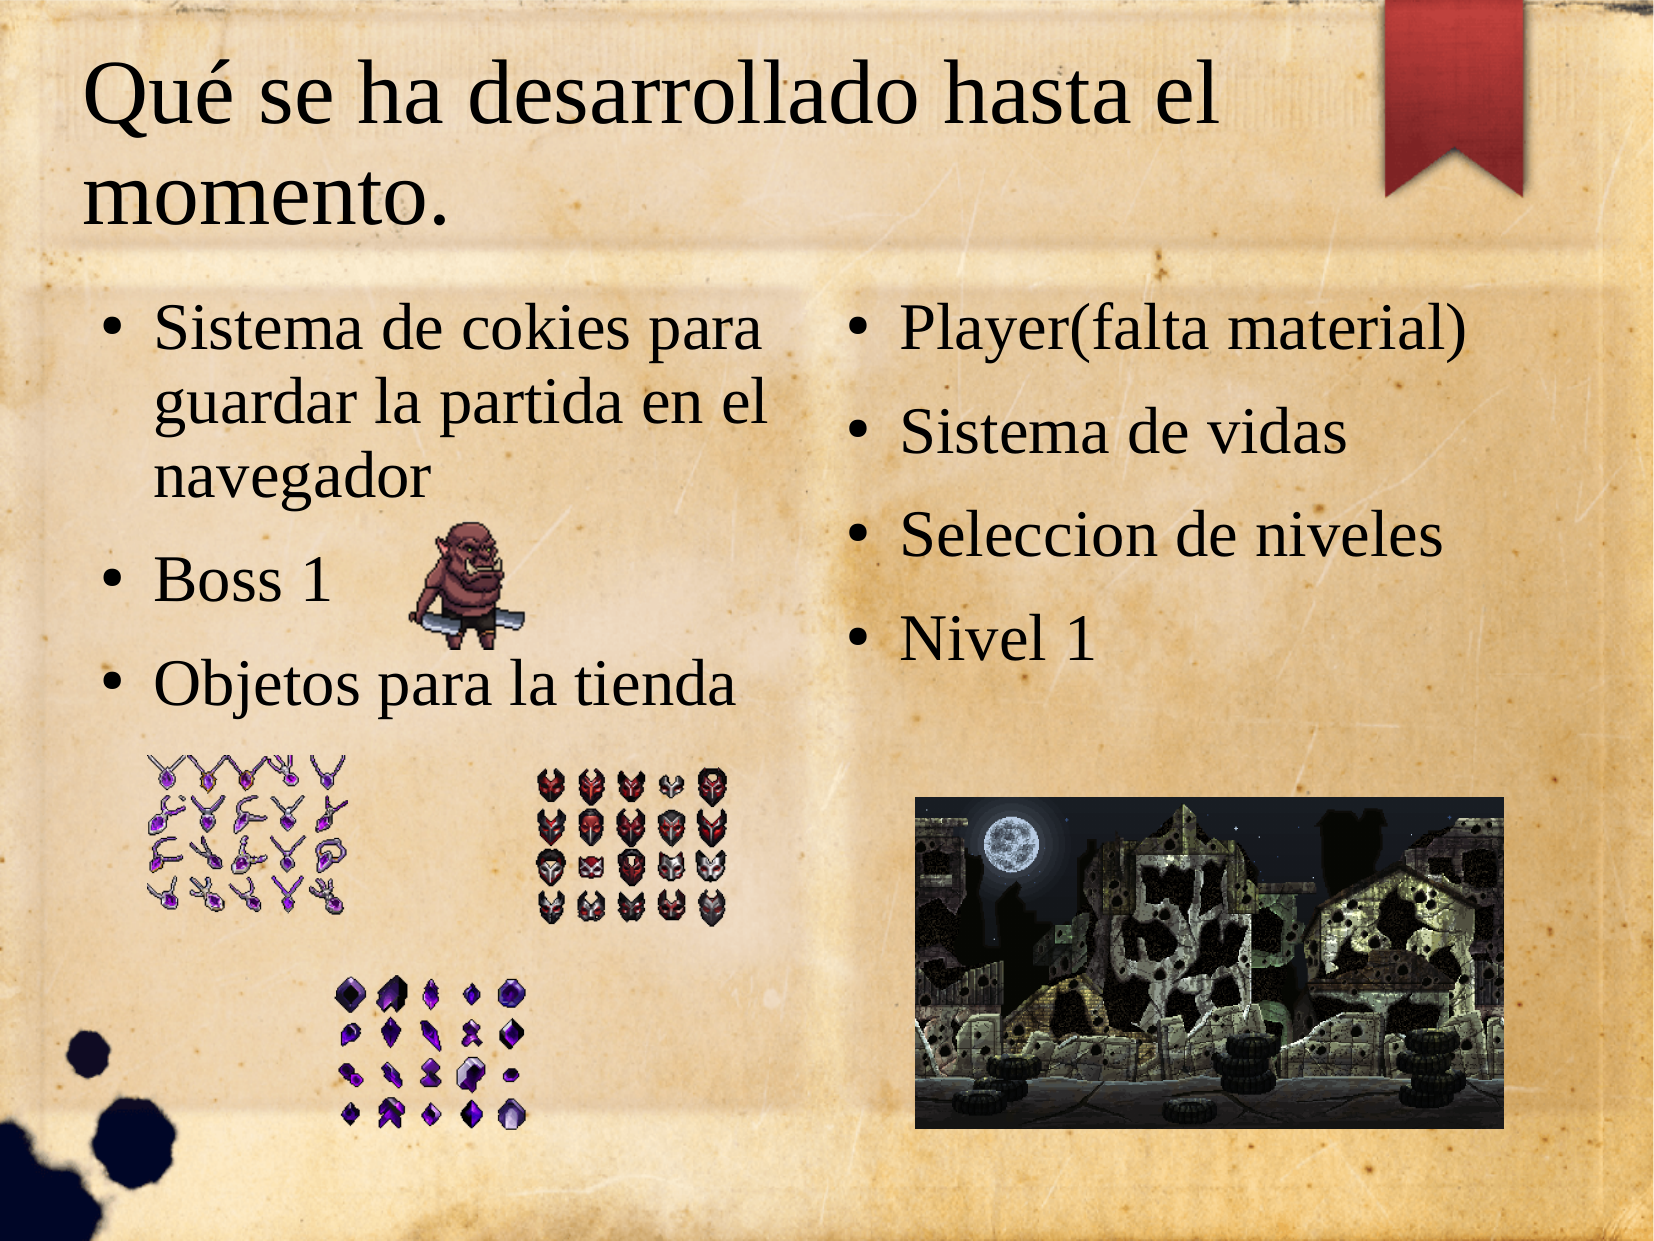

# Qué se ha desarrollado hasta el momento.
Sistema de cokies para guardar la partida en el navegador
Boss 1
Objetos para la tienda
Player(falta material)
Sistema de vidas
Seleccion de niveles
Nivel 1